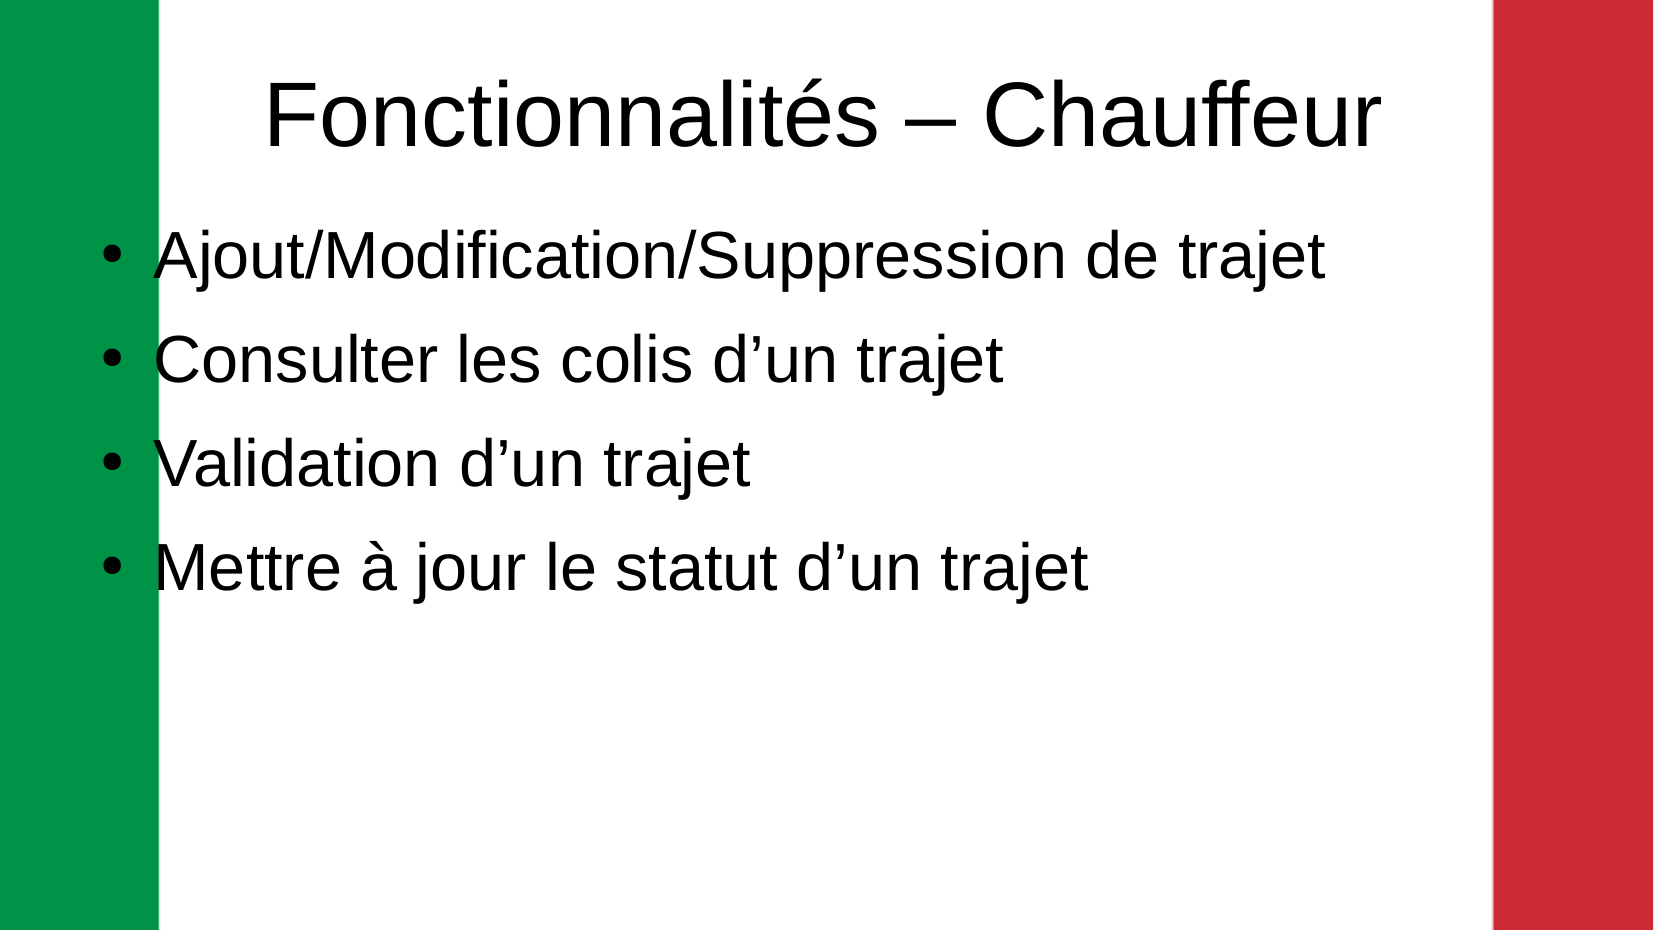

# Fonctionnalités – Chauffeur
Ajout/Modification/Suppression de trajet
Consulter les colis d’un trajet
Validation d’un trajet
Mettre à jour le statut d’un trajet